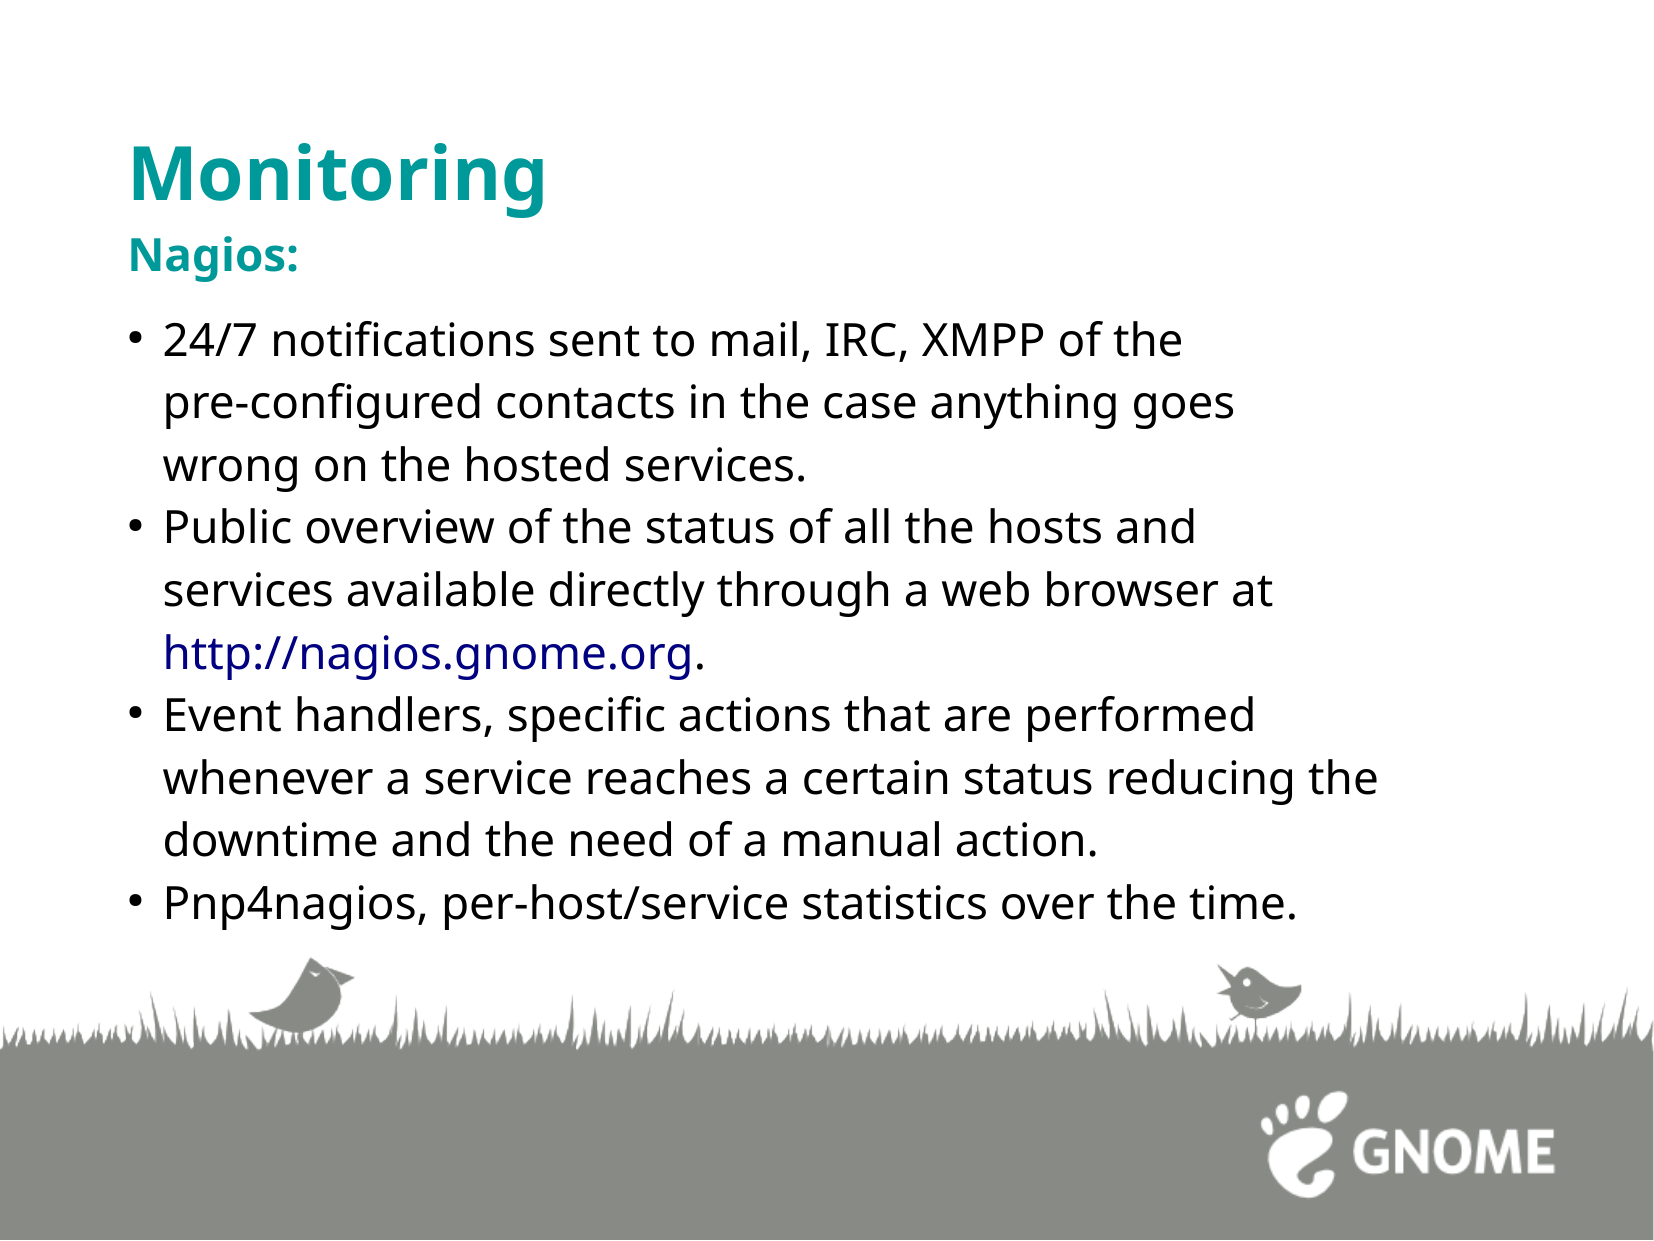

Monitoring
Nagios:
24/7 notifications sent to mail, IRC, XMPP of the
pre-configured contacts in the case anything goes
wrong on the hosted services.
Public overview of the status of all the hosts and
services available directly through a web browser at
http://nagios.gnome.org.
Event handlers, specific actions that are performed
whenever a service reaches a certain status reducing the downtime and the need of a manual action.
Pnp4nagios, per-host/service statistics over the time.